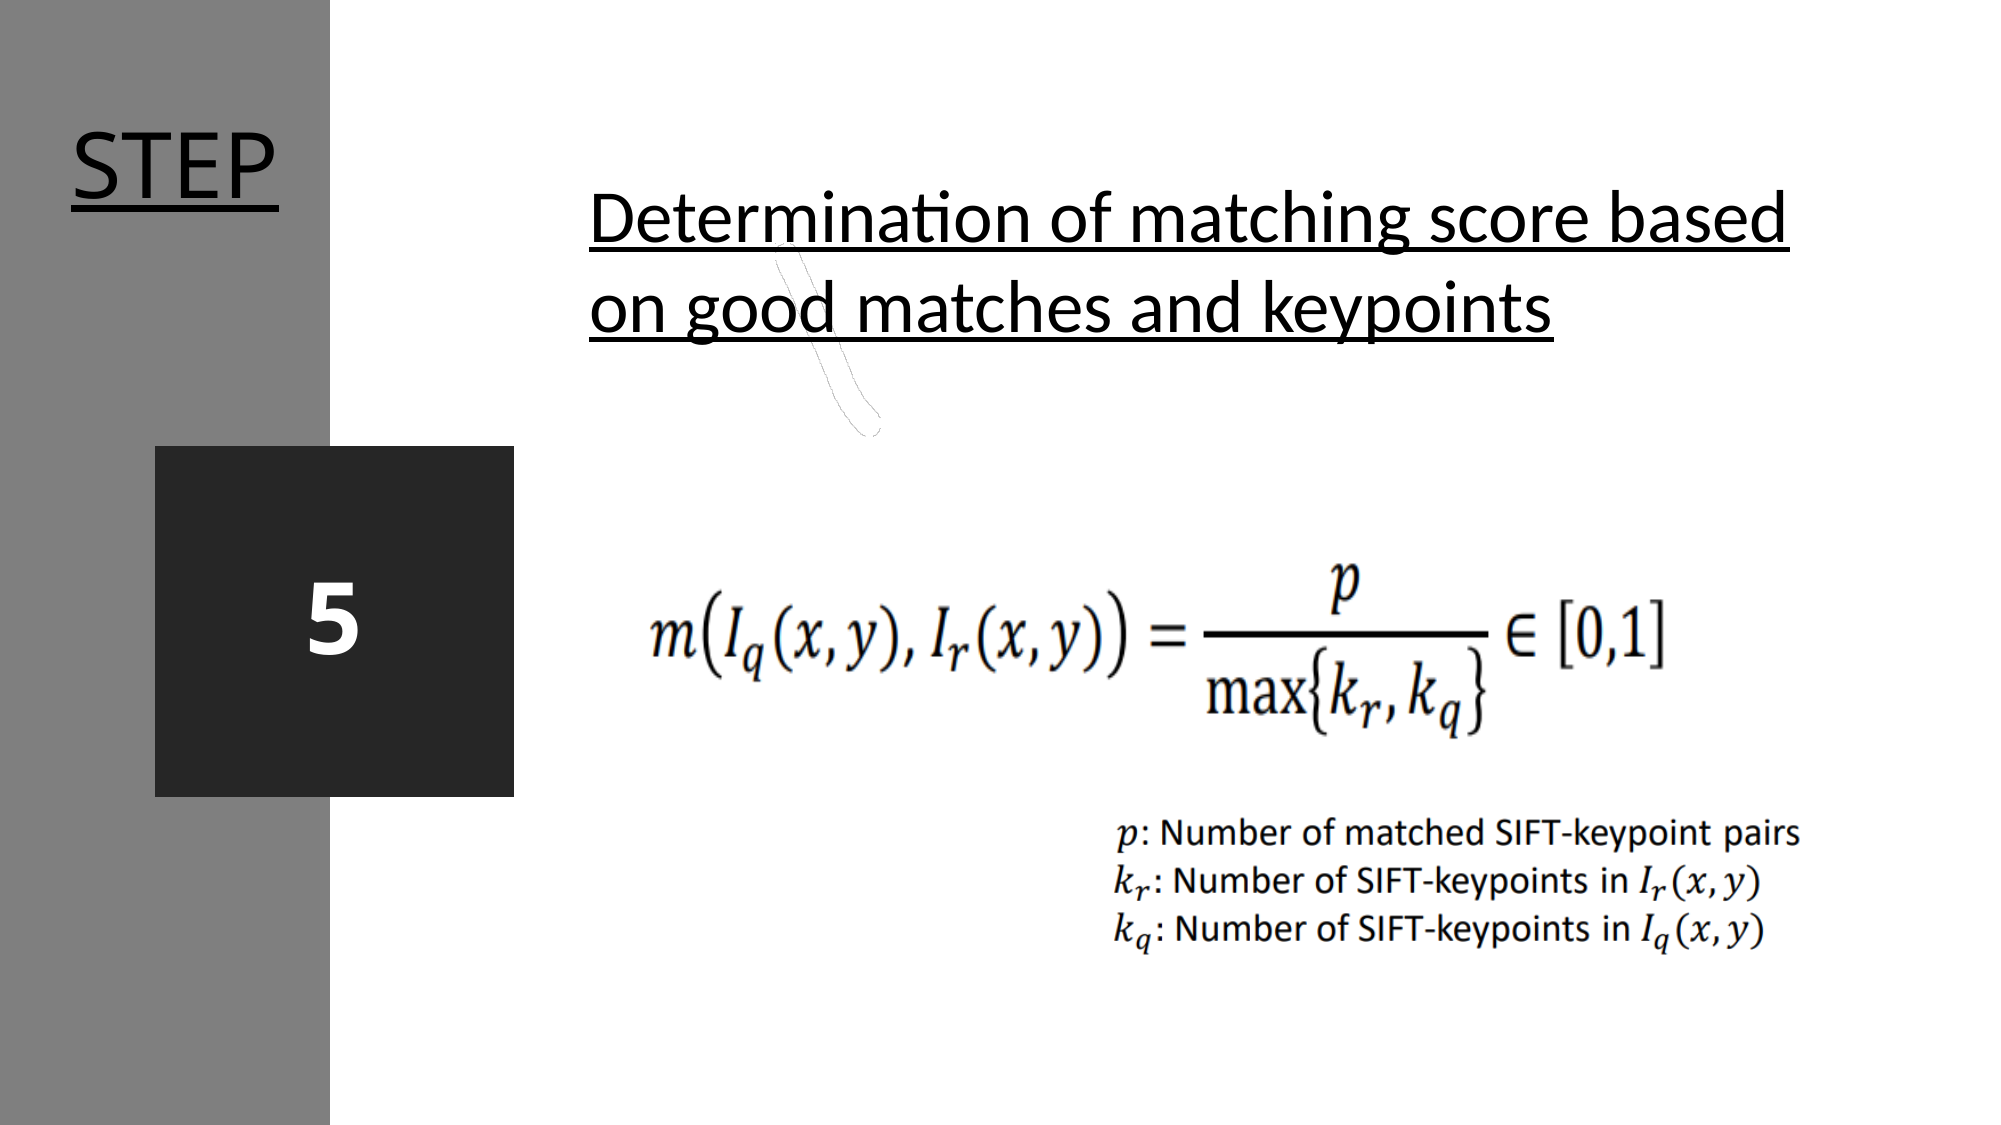

# STEP
Determination of matching score based on good matches and keypoints
5